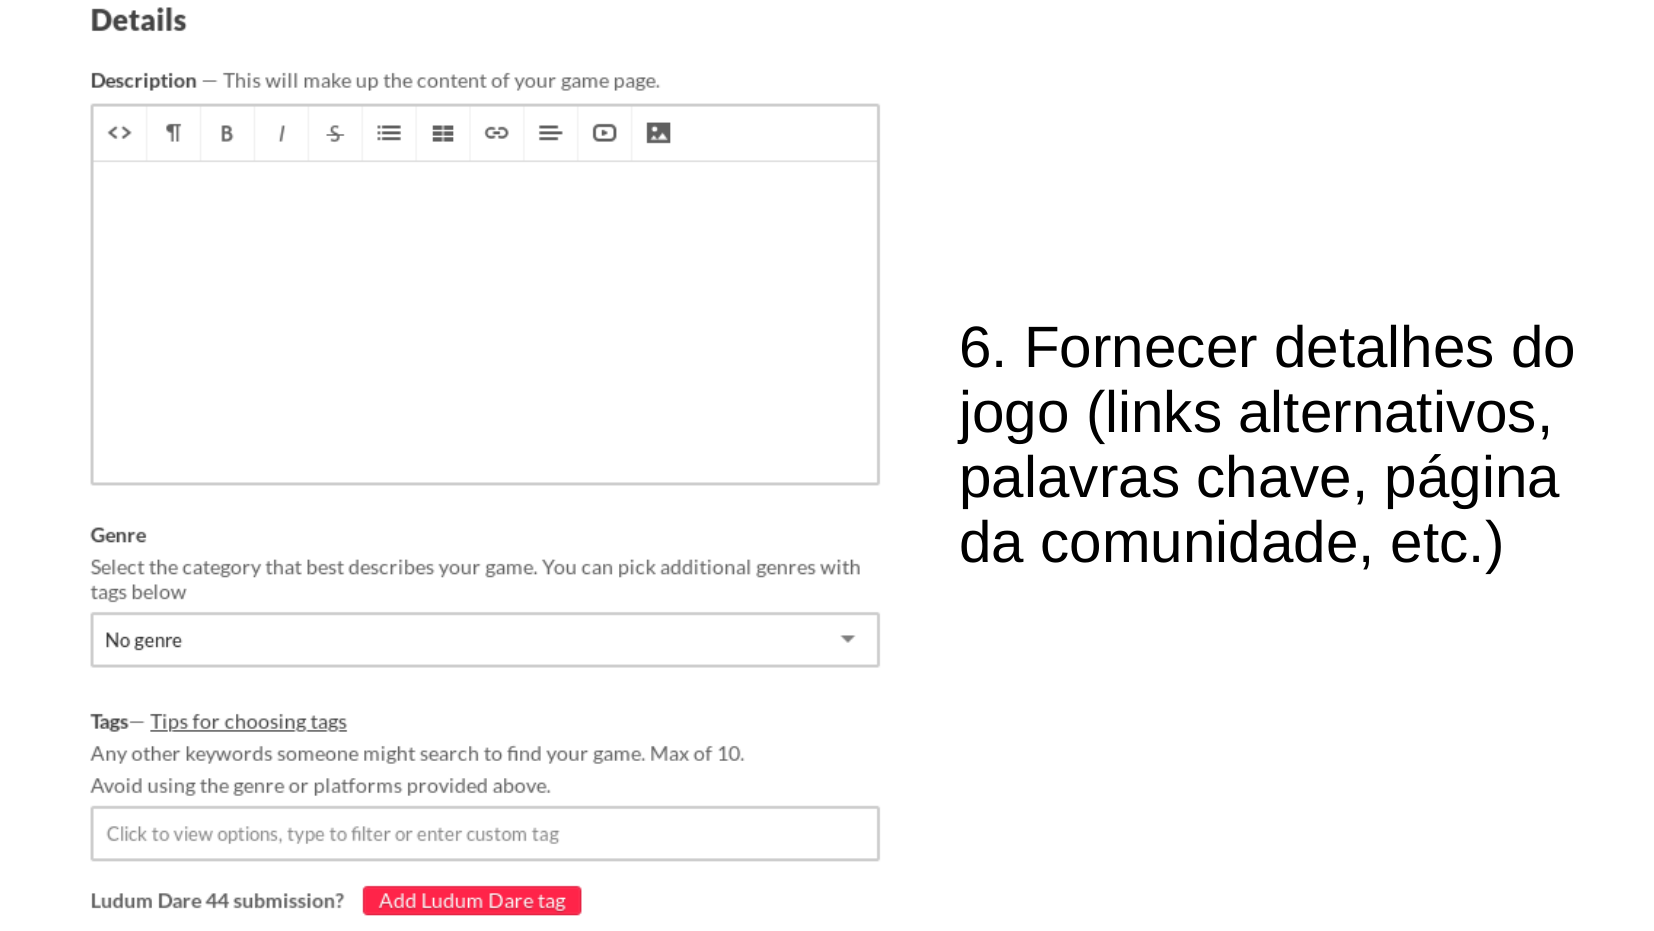

6. Fornecer detalhes do jogo (links alternativos, palavras chave, página da comunidade, etc.)